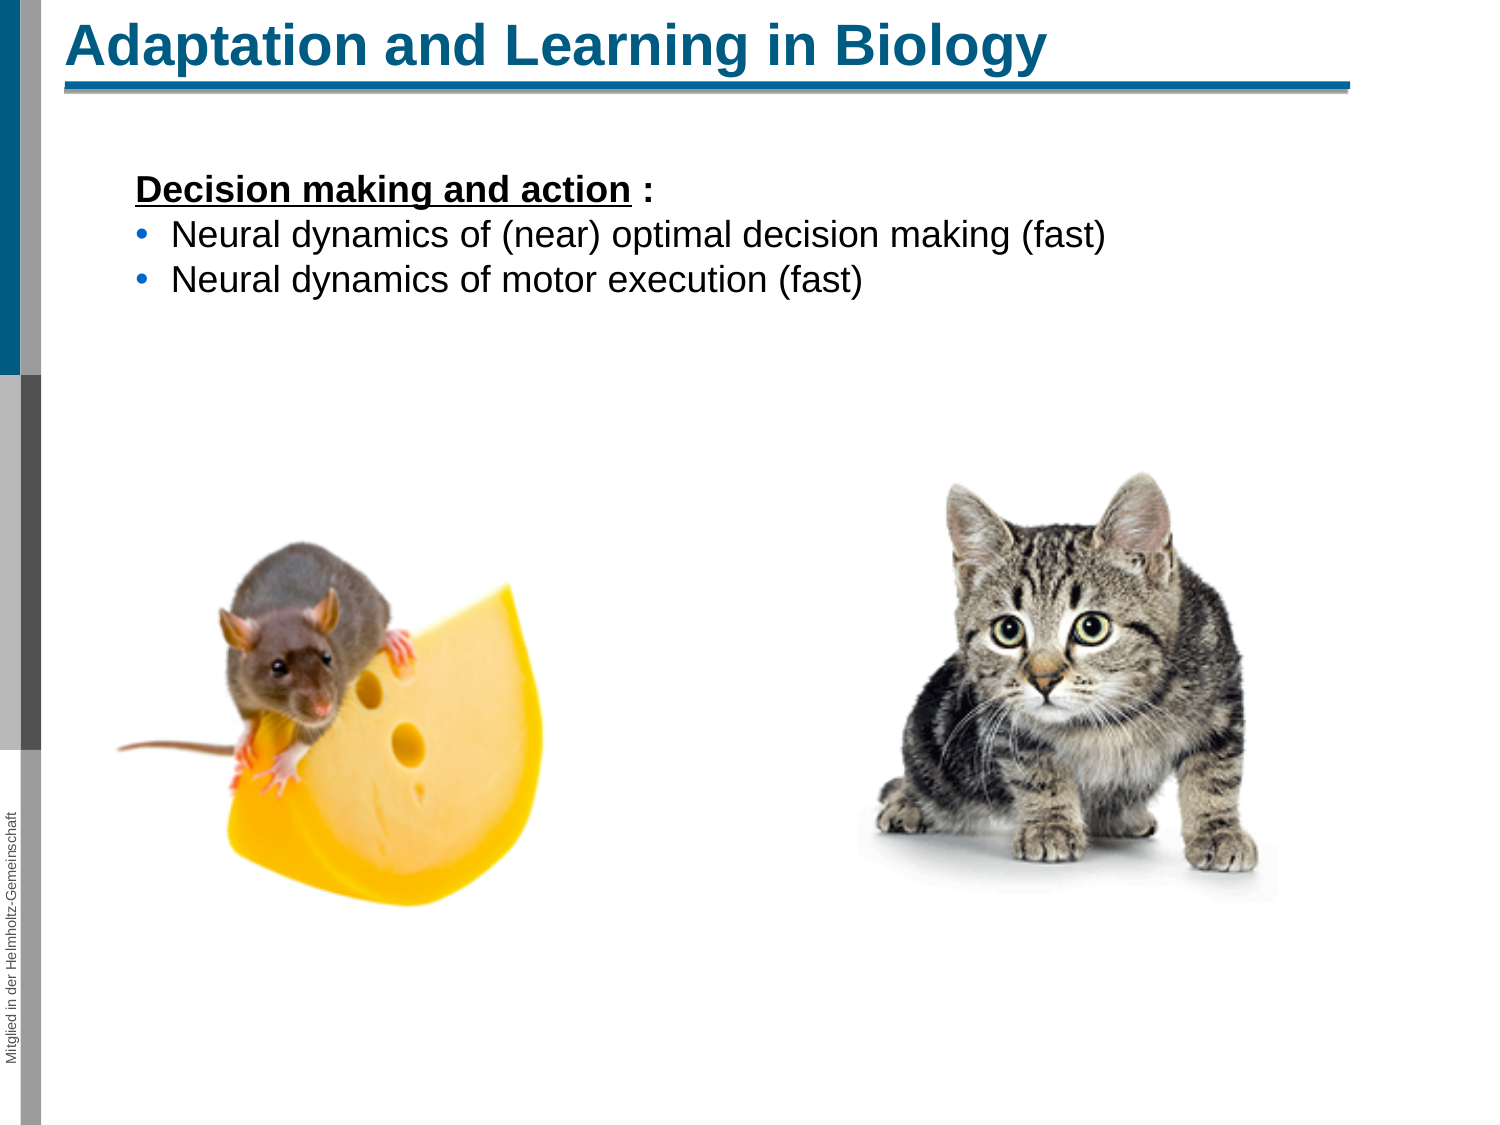

Adaptation and Learning in Biology
Decision making and action :
Neural dynamics of (near) optimal decision making (fast)
Neural dynamics of motor execution (fast)